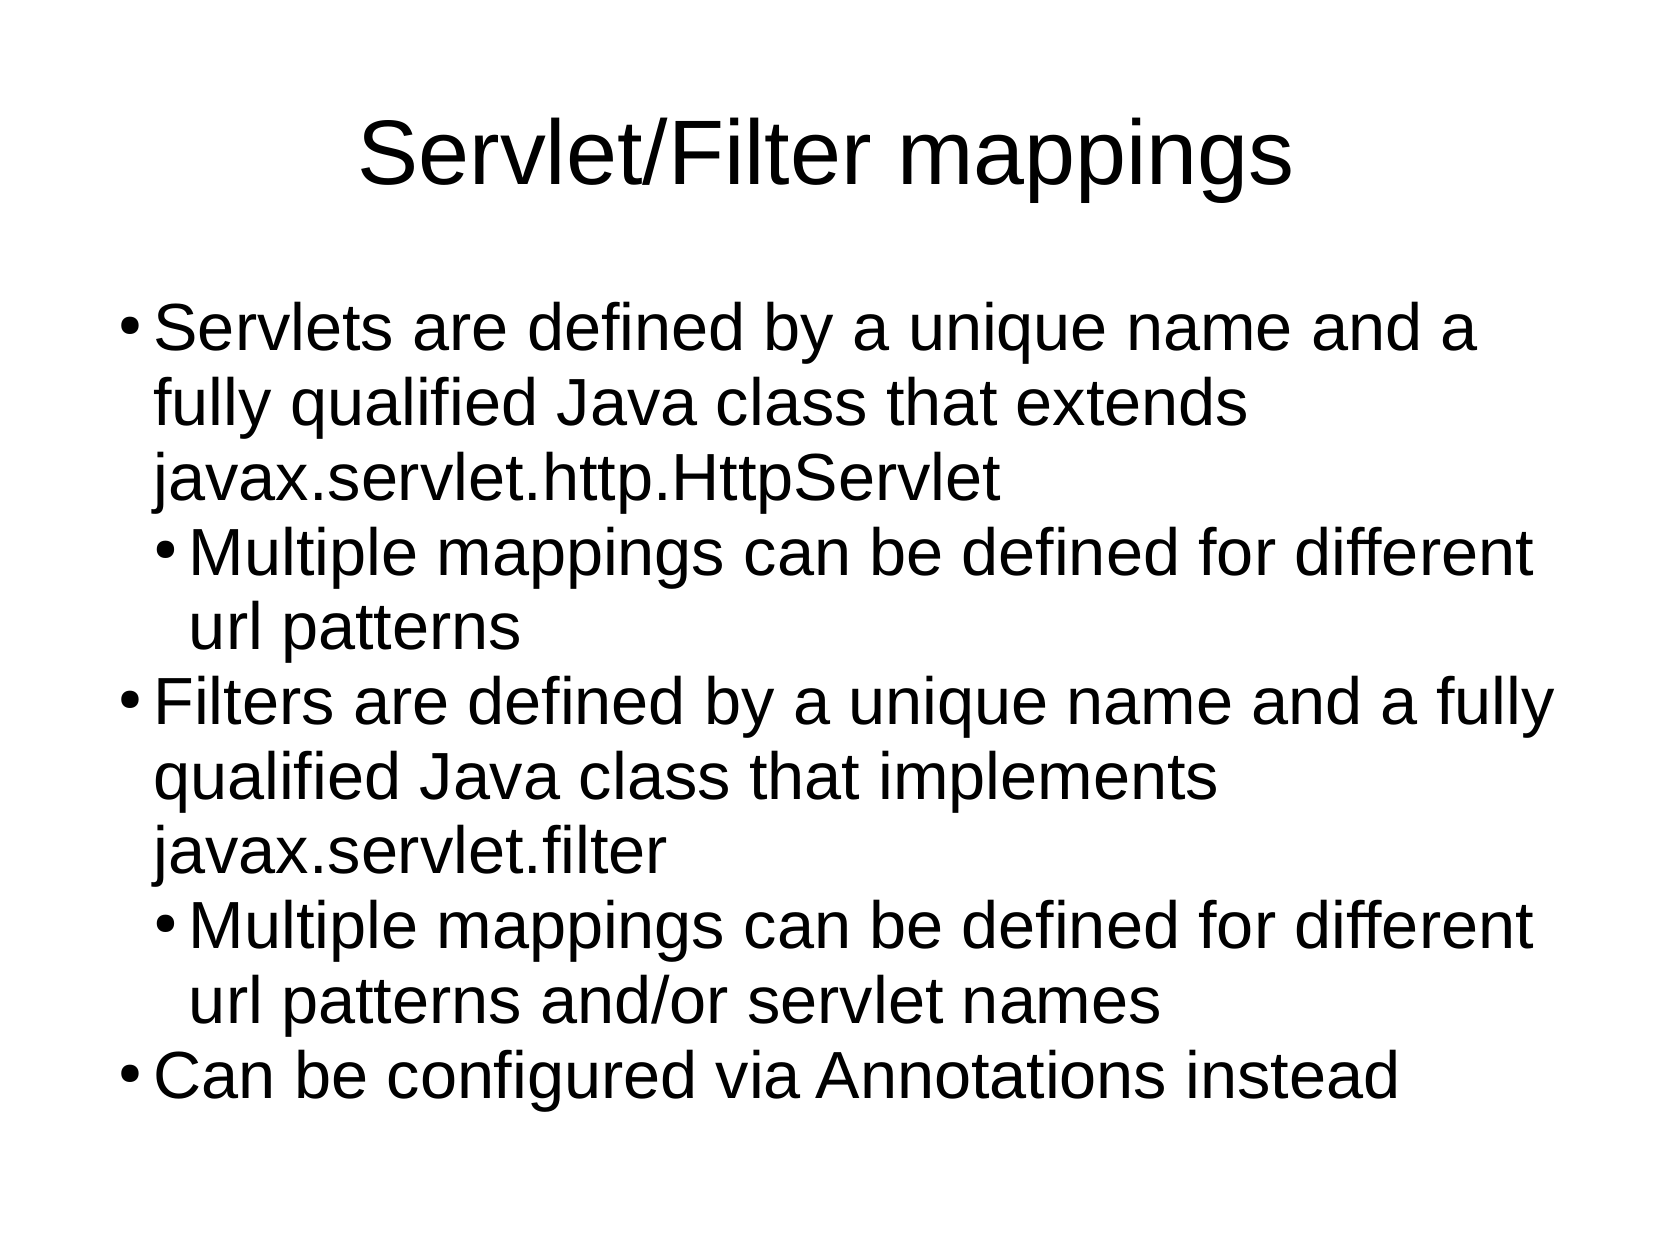

# Servlet/Filter mappings
Servlets are defined by a unique name and a fully qualified Java class that extends javax.servlet.http.HttpServlet
Multiple mappings can be defined for different url patterns
Filters are defined by a unique name and a fully qualified Java class that implements javax.servlet.filter
Multiple mappings can be defined for different url patterns and/or servlet names
Can be configured via Annotations instead